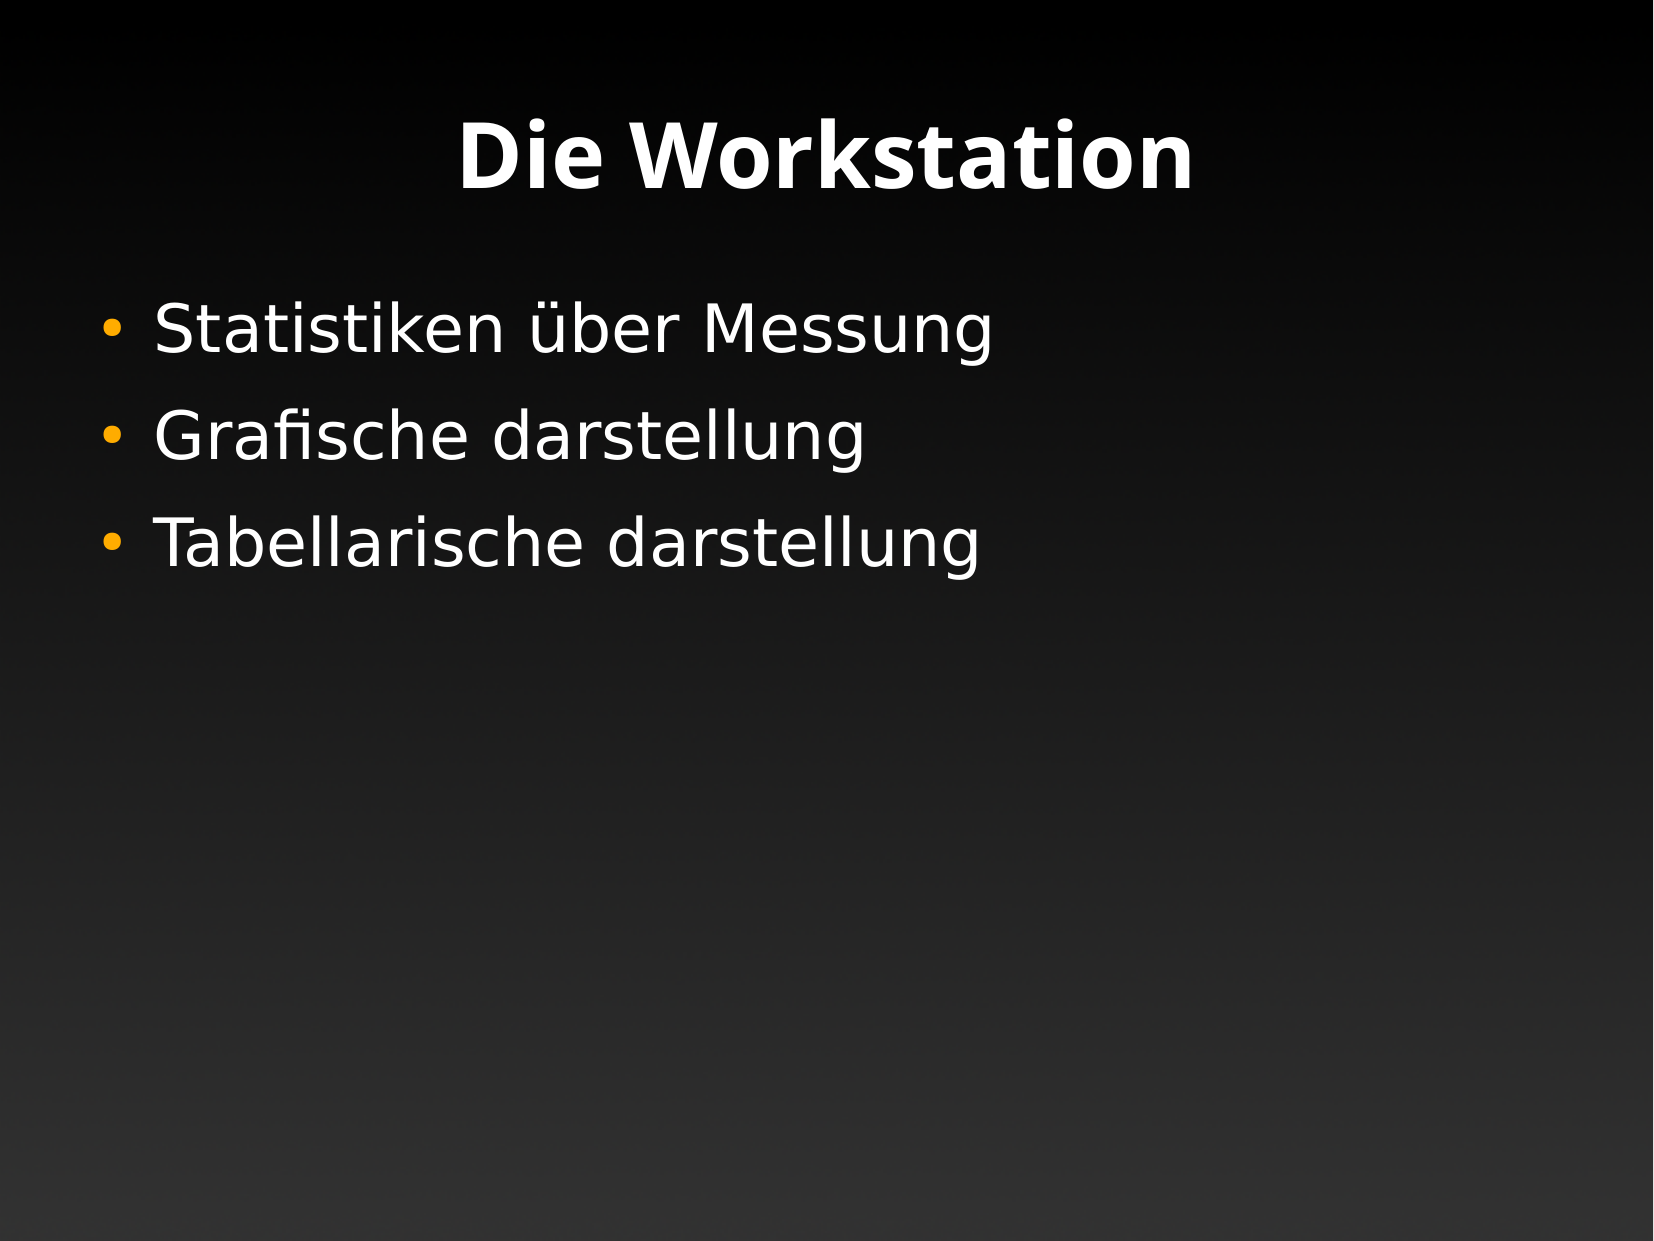

# Die Workstation
Statistiken über Messung
Grafische darstellung
Tabellarische darstellung